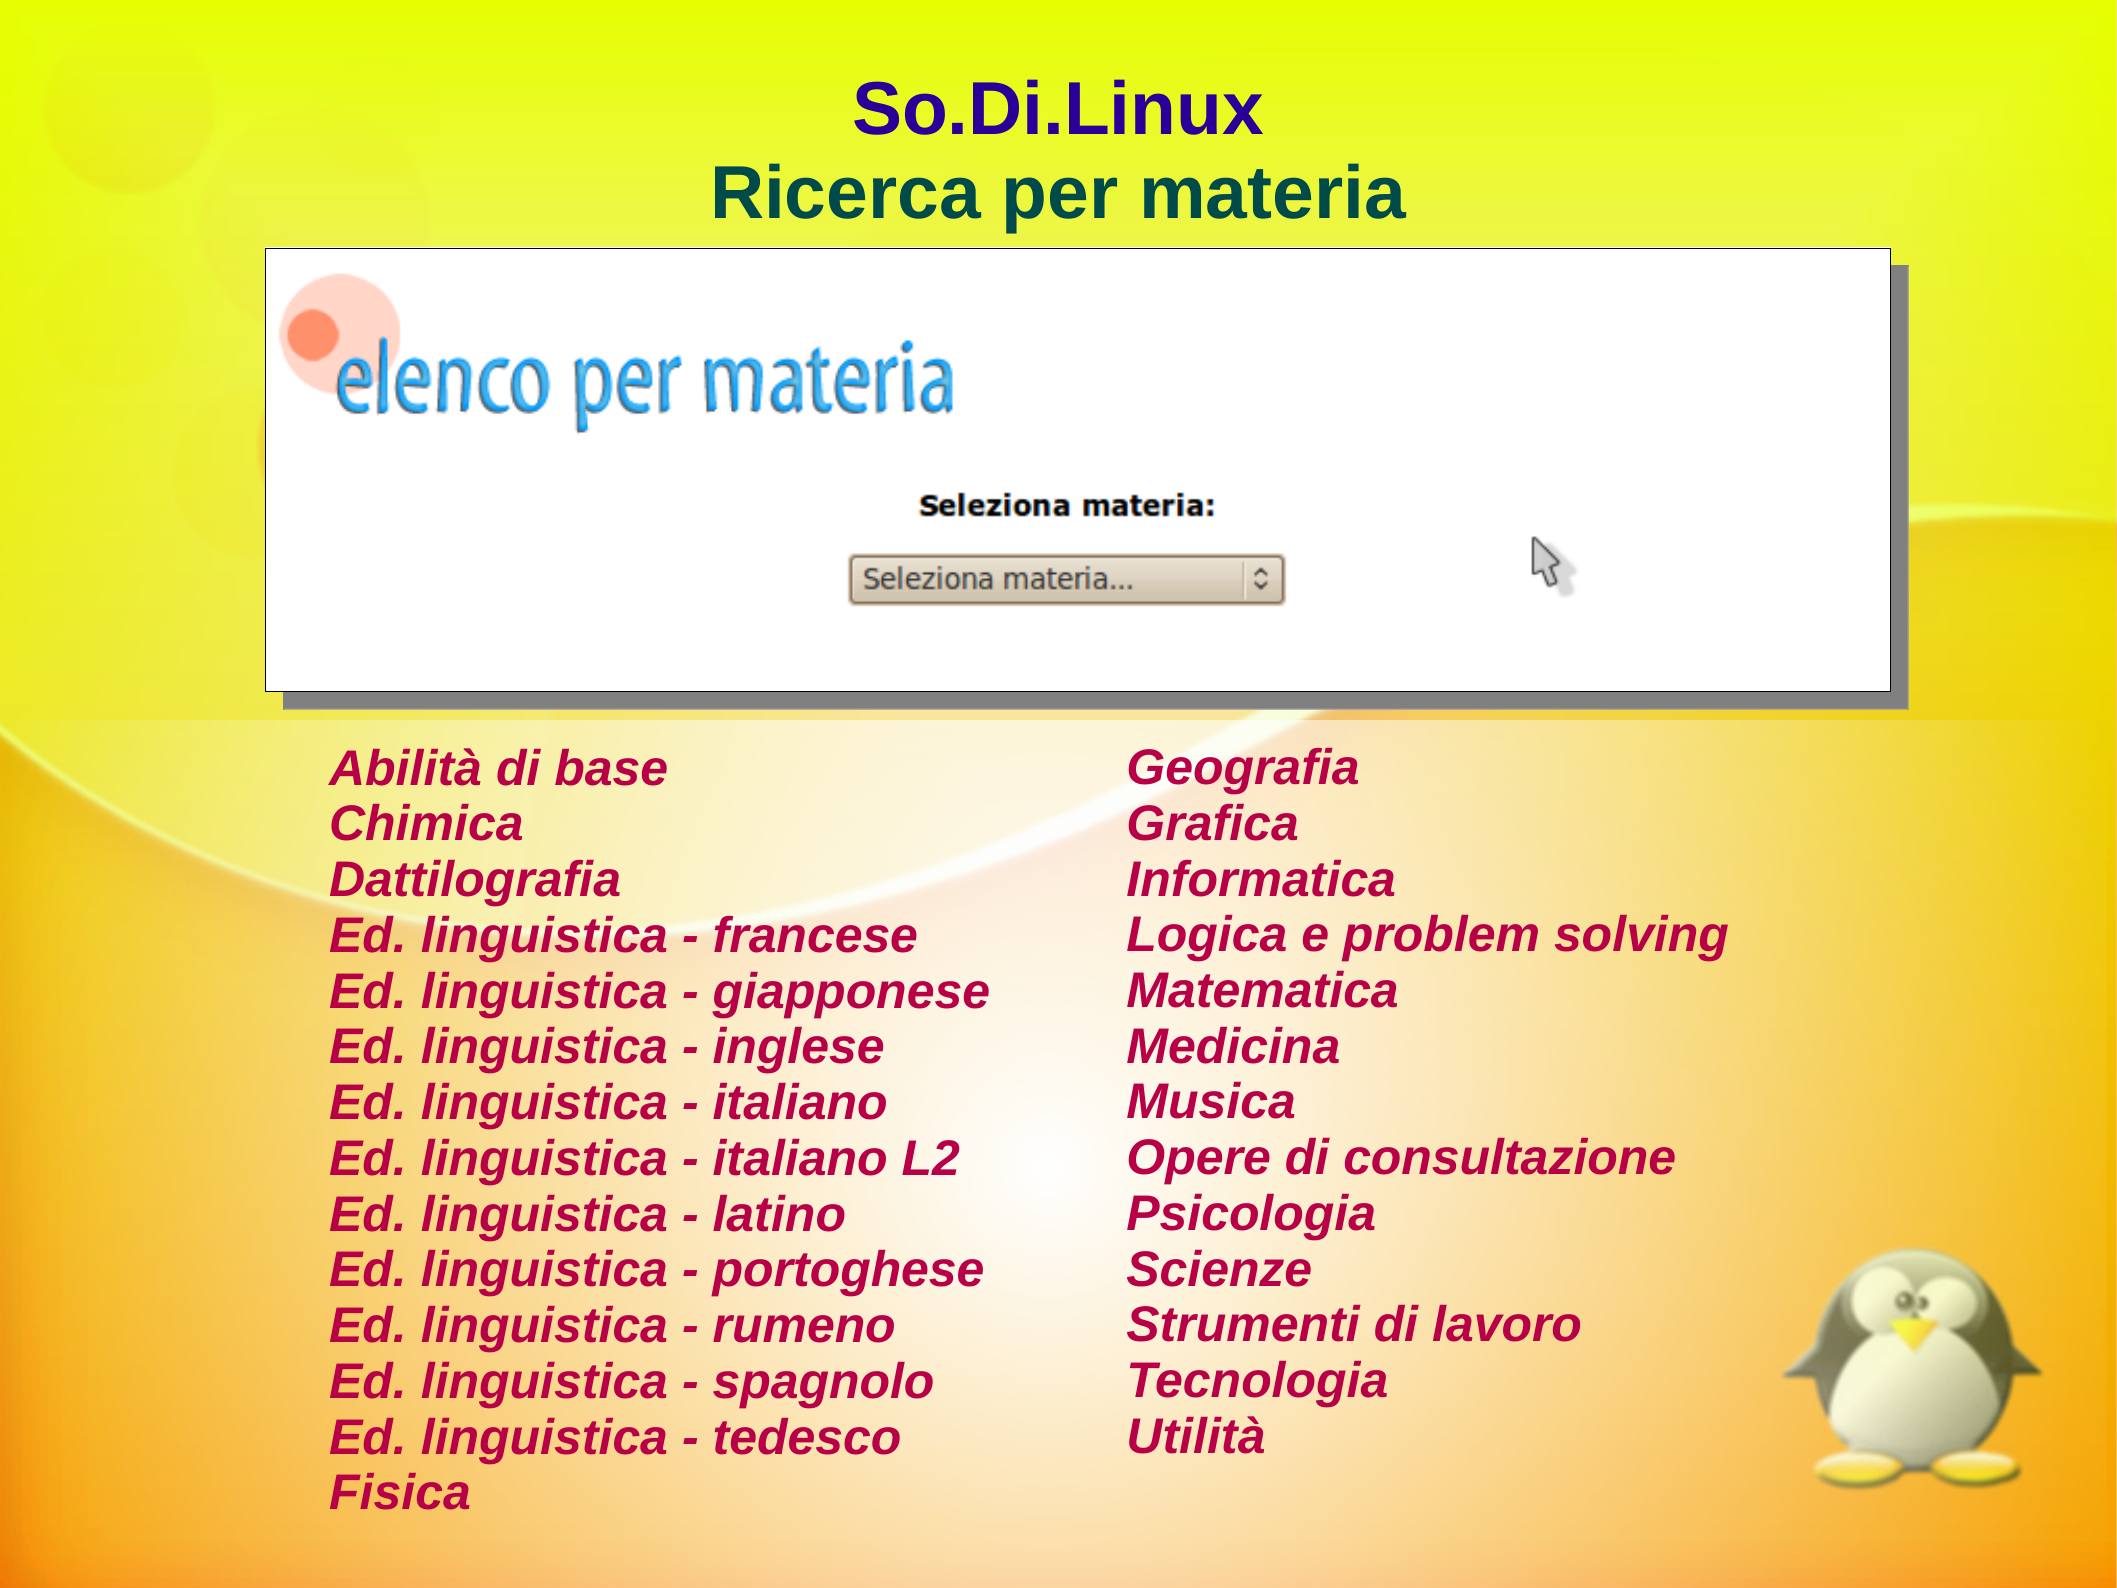

So.Di.Linux
Ricerca per materia
Geografia
Grafica
Informatica
Logica e problem solving
Matematica
Medicina
Musica
Opere di consultazione
Psicologia
Scienze
Strumenti di lavoro
Tecnologia
Utilità
Abilità di base
Chimica
Dattilografia
Ed. linguistica - francese
Ed. linguistica - giapponese
Ed. linguistica - inglese
Ed. linguistica - italiano
Ed. linguistica - italiano L2
Ed. linguistica - latino
Ed. linguistica - portoghese
Ed. linguistica - rumeno
Ed. linguistica - spagnolo
Ed. linguistica - tedesco
Fisica